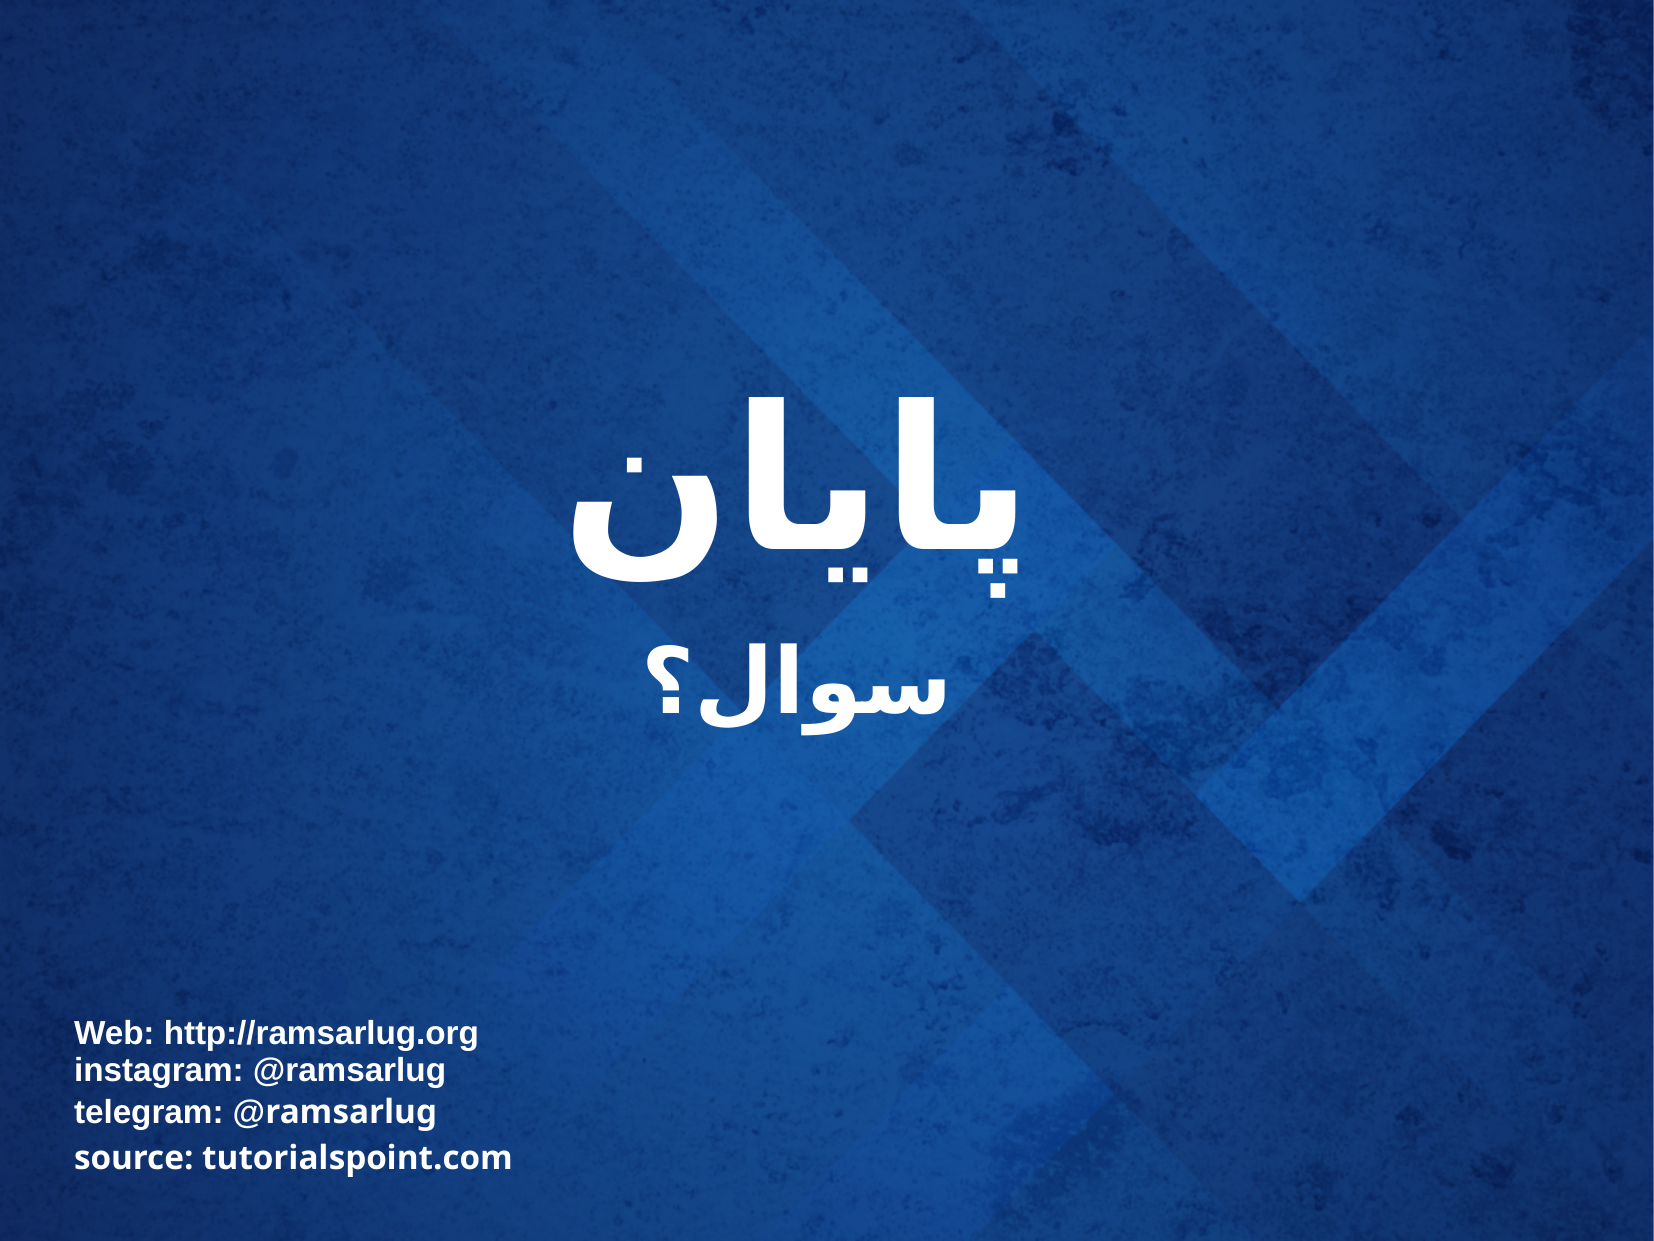

پایان
سوال؟
# Web: http://ramsarlug.org instagram: @ramsarlug telegram: @ramsarlug source: tutorialspoint.com